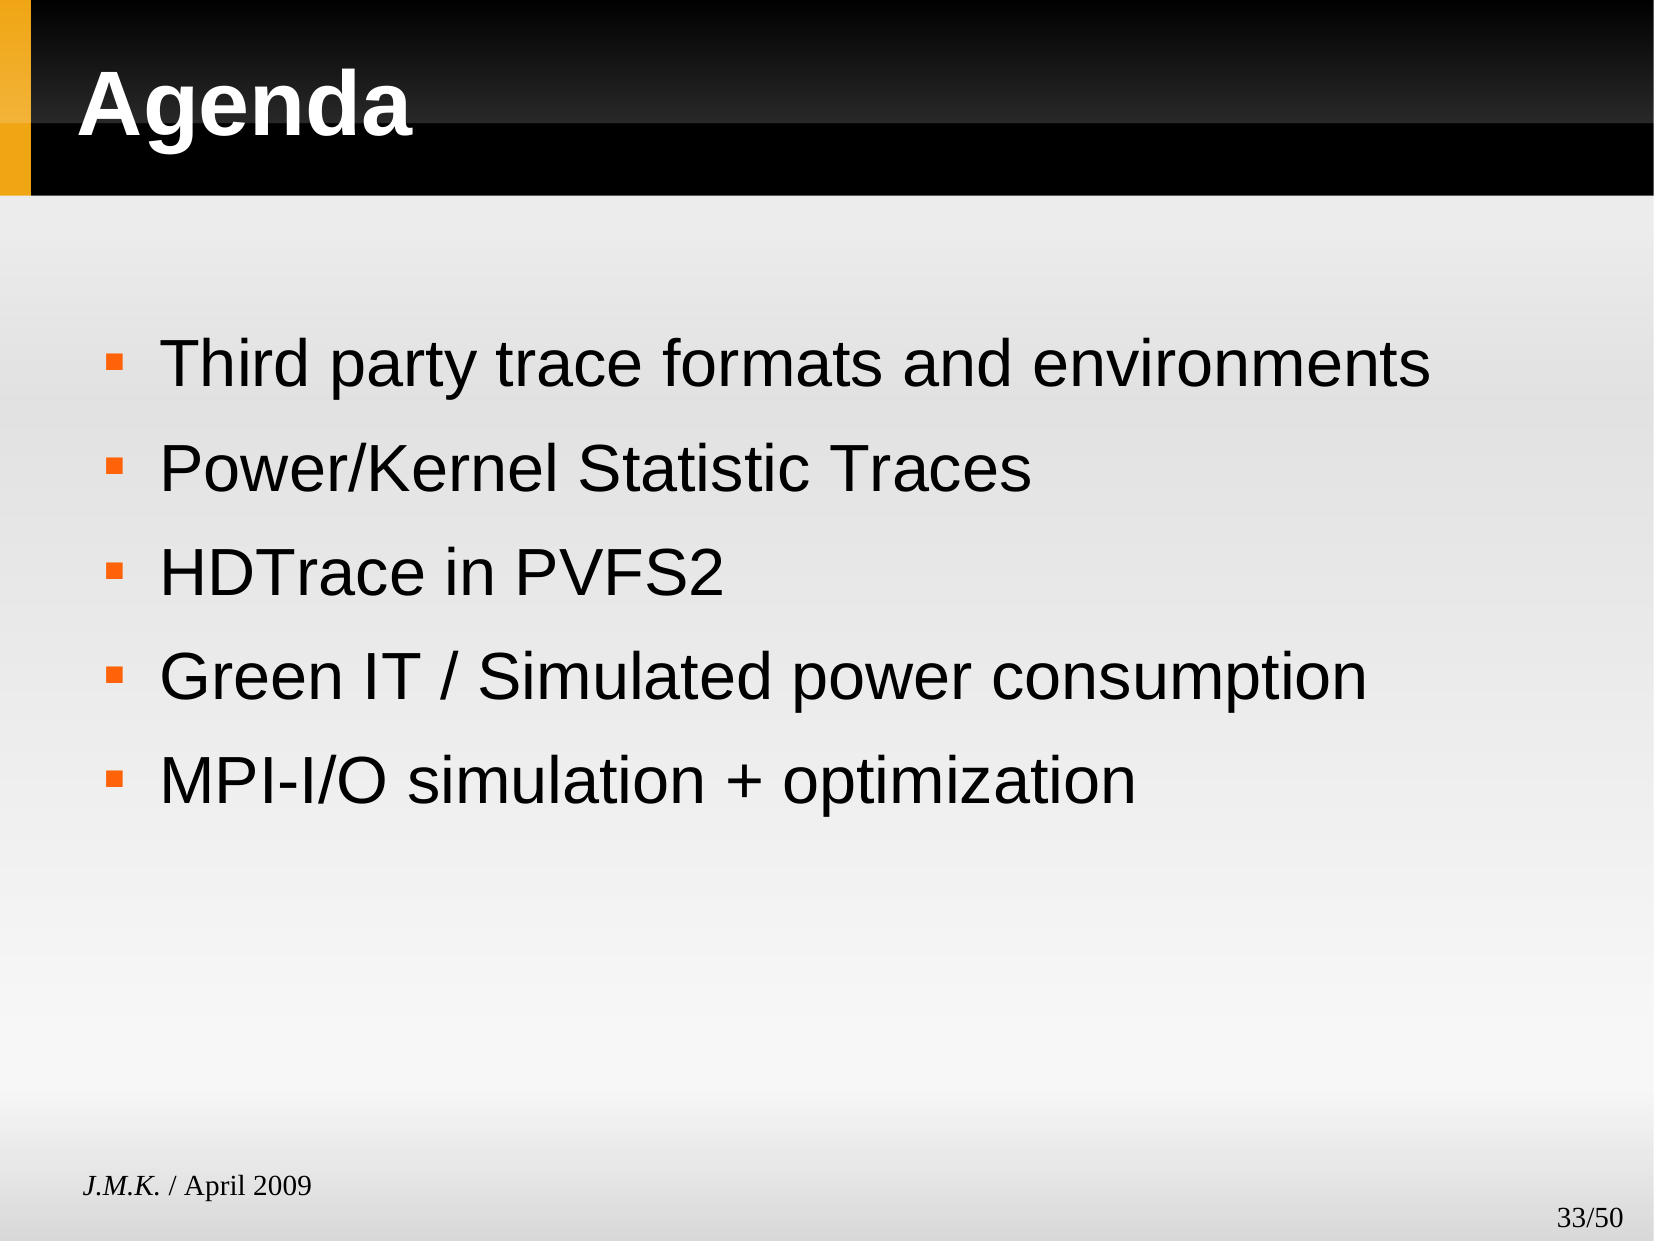

# Agenda
Third party trace formats and environments
Power/Kernel Statistic Traces
HDTrace in PVFS2
Green IT / Simulated power consumption
MPI-I/O simulation + optimization